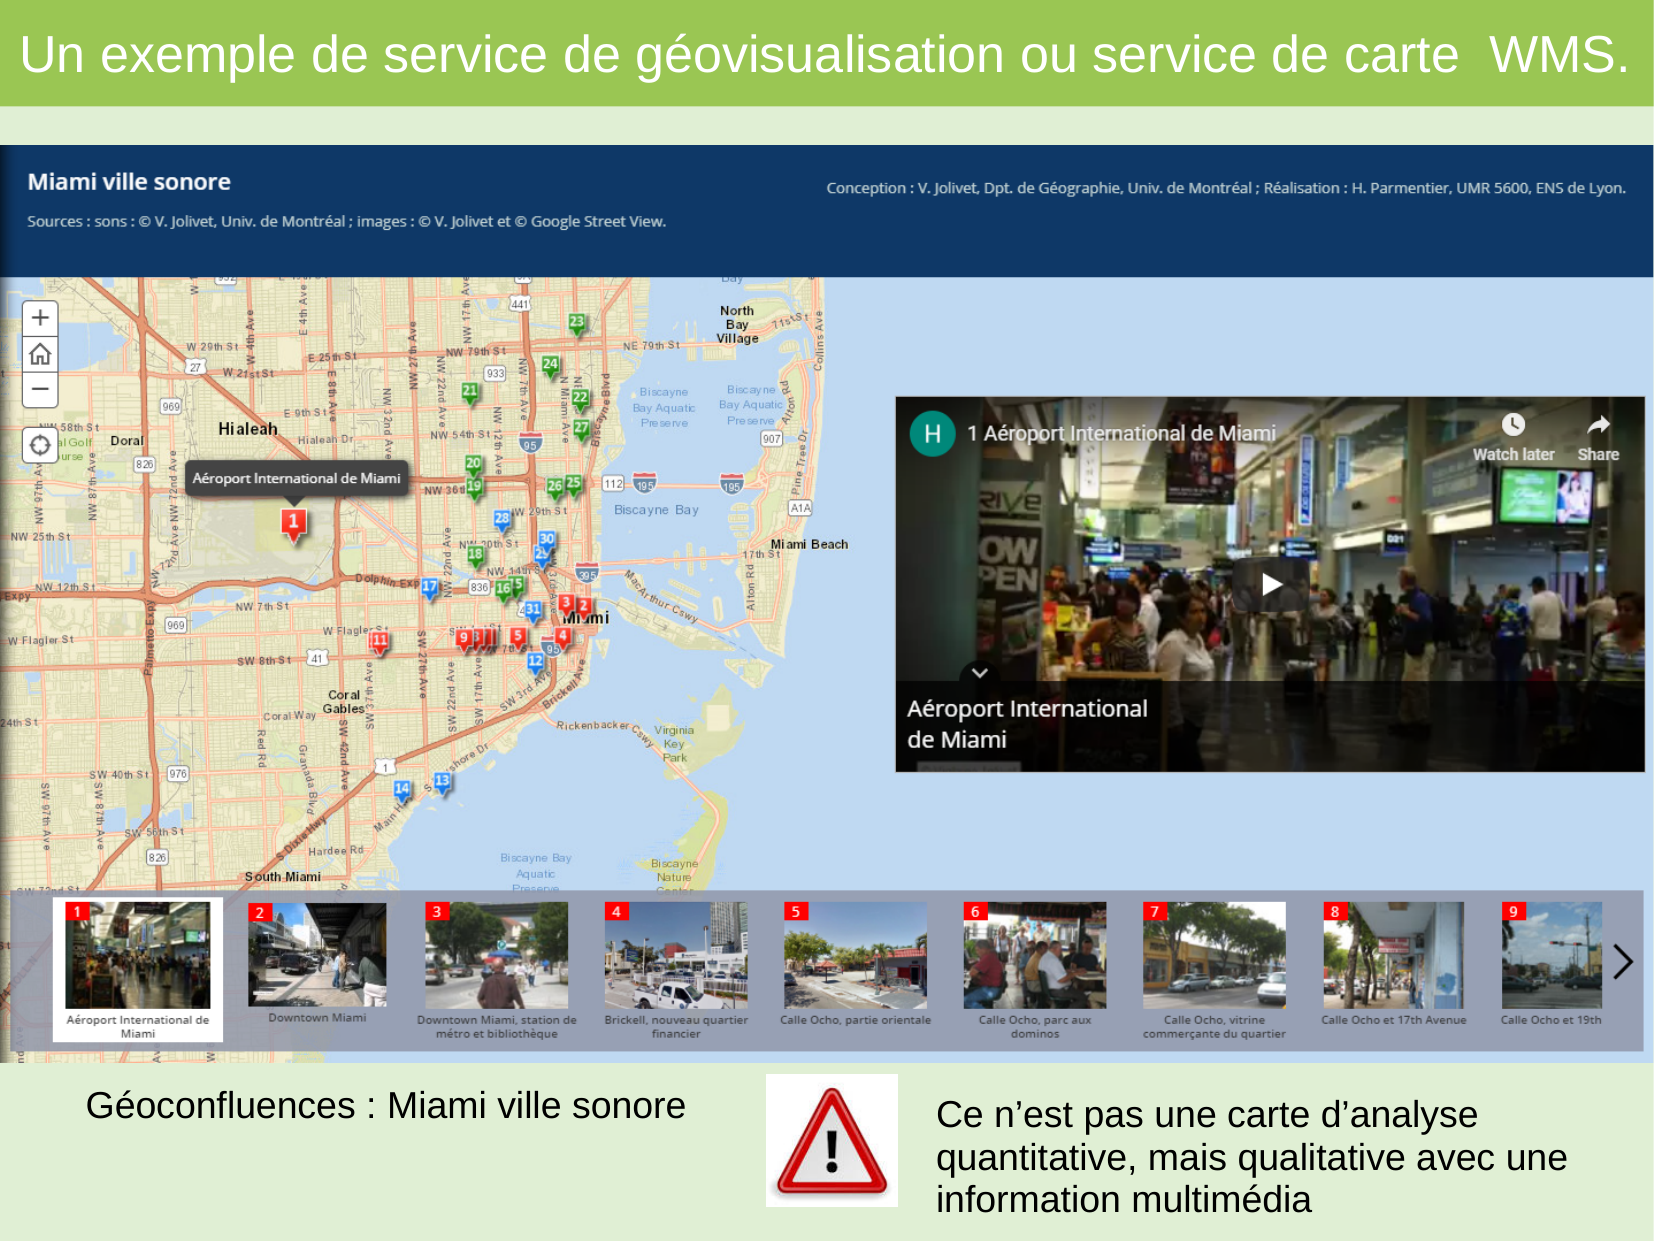

Un exemple de service de géovisualisation ou service de carte  WMS.
#
Géoconfluences : Miami ville sonore
Ce n’est pas une carte d’analyse quantitative, mais qualitative avec une information multimédia